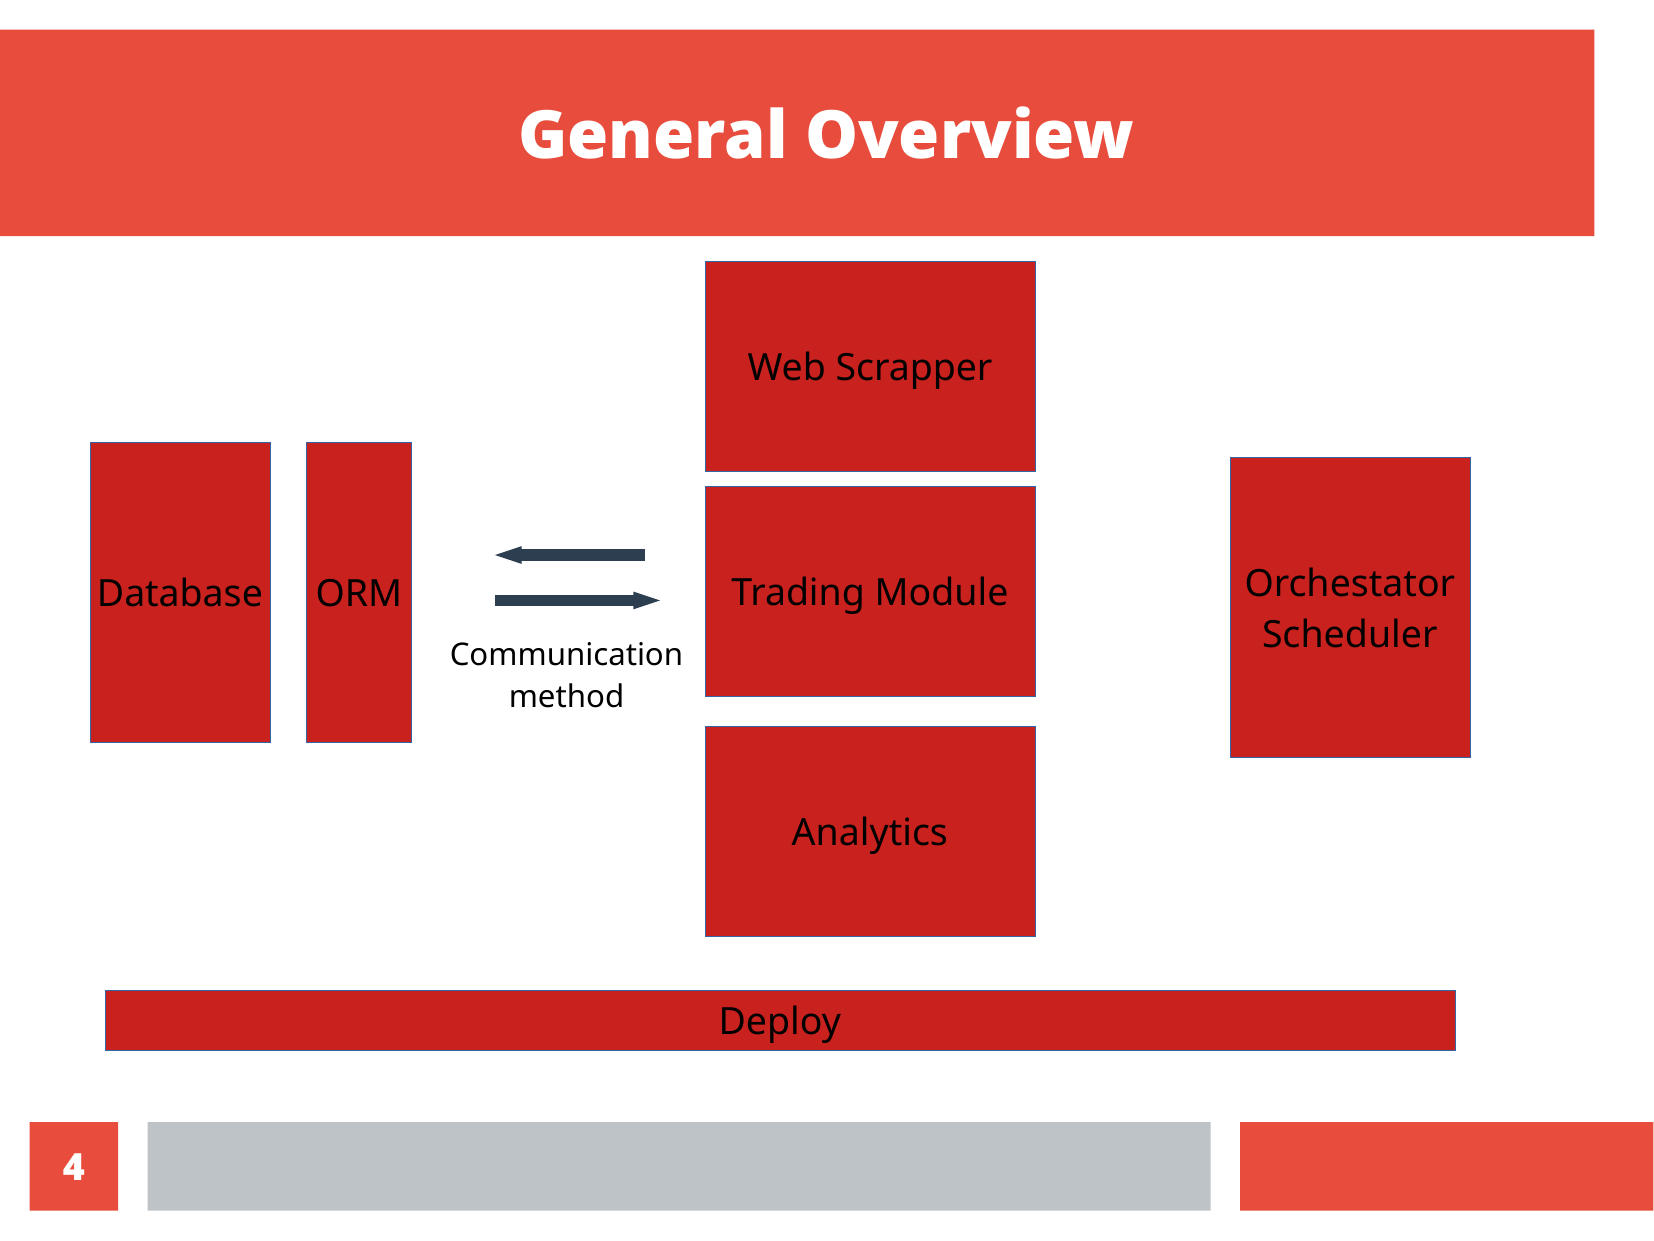

# General Overview
Web Scrapper
Database
ORM
Orchestator
Scheduler
Trading Module
Communication
method
Analytics
Deploy
4